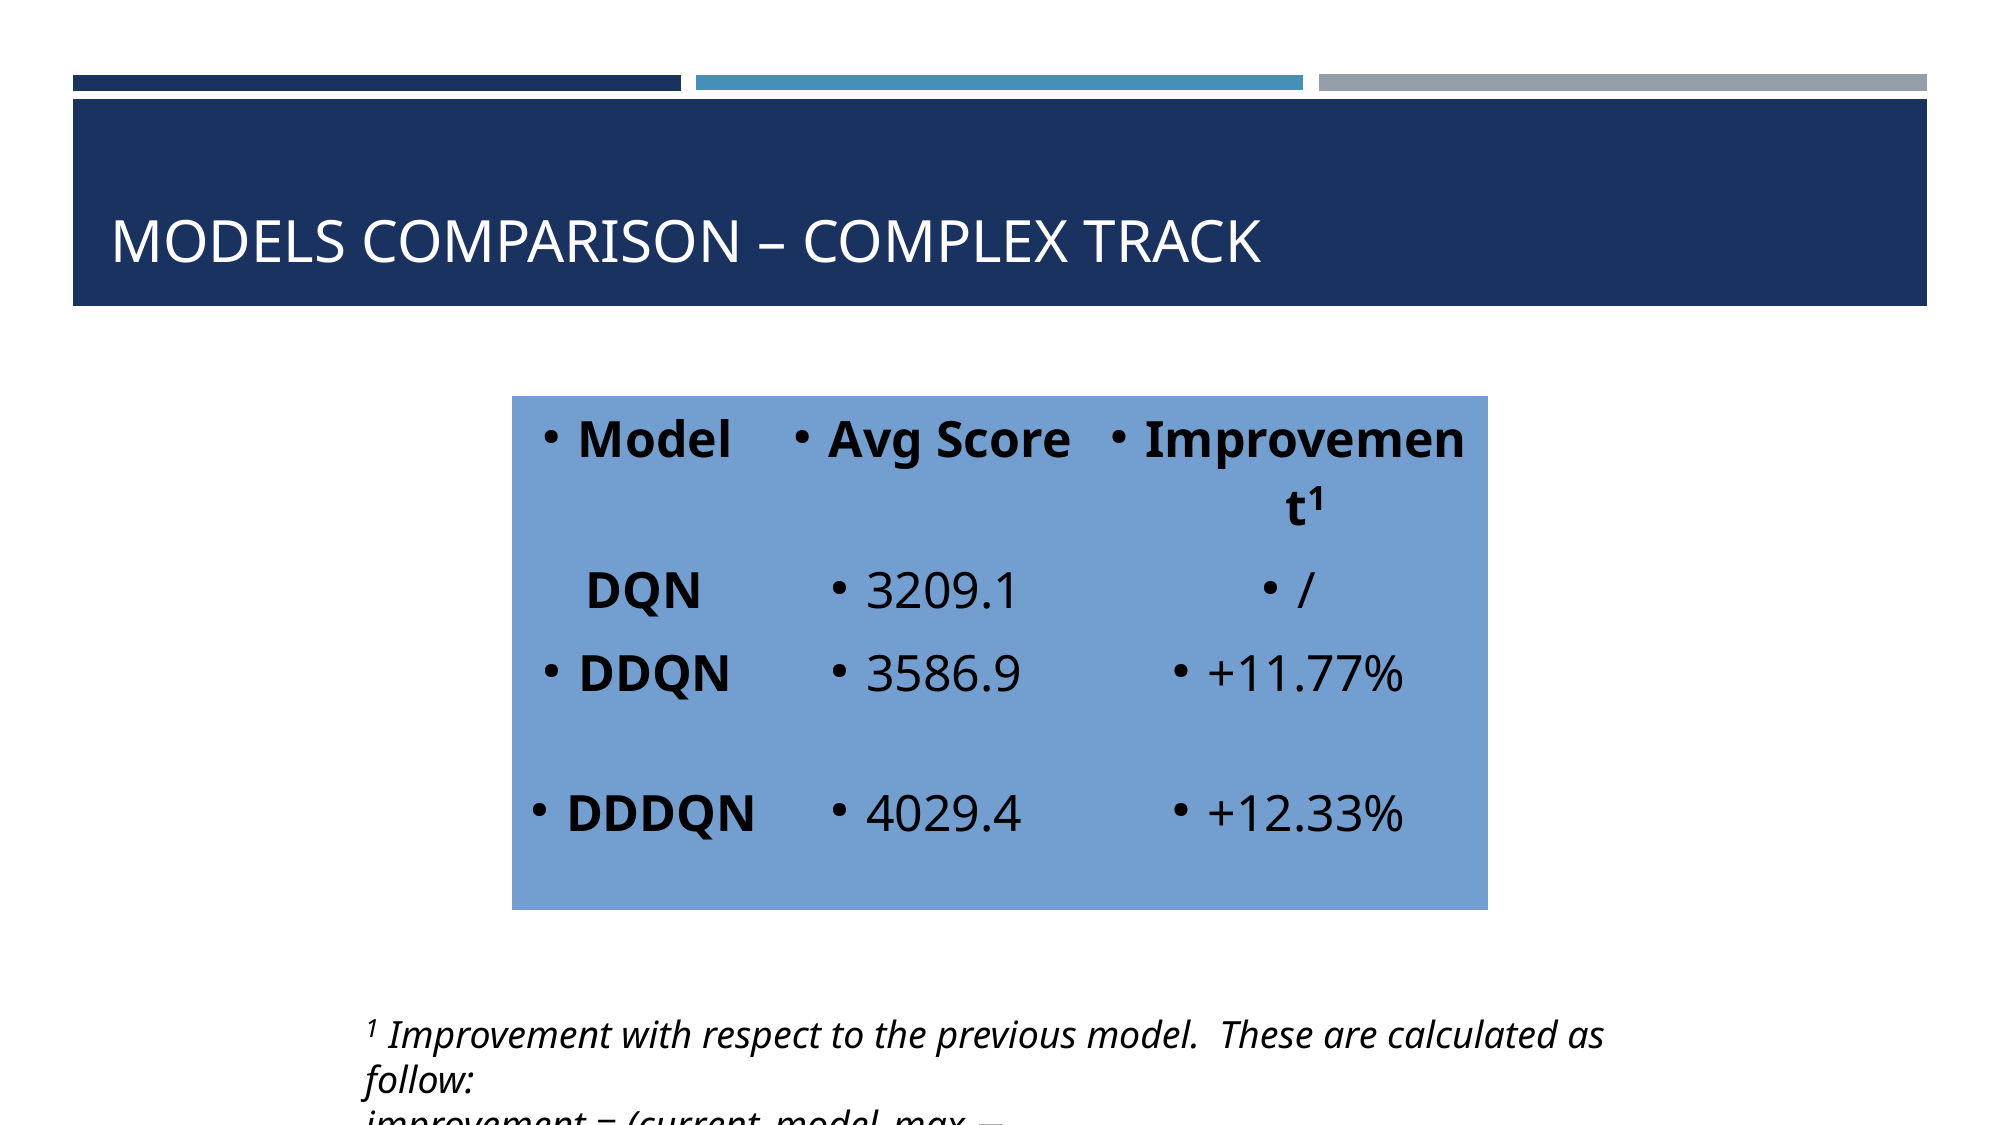

# MODELS COMPARISON – COMPLEX TRACK
| Model | Avg Score | Improvement1 |
| --- | --- | --- |
| DQN | 3209.1 | / |
| DDQN | 3586.9 | +11.77% |
| DDDQN | 4029.4 | +12.33% |
1 Improvement with respect to the previous model. These are calculated as follow:
improvement = (current_model_max − previous_model_max)/previous_model_max ∗ 100